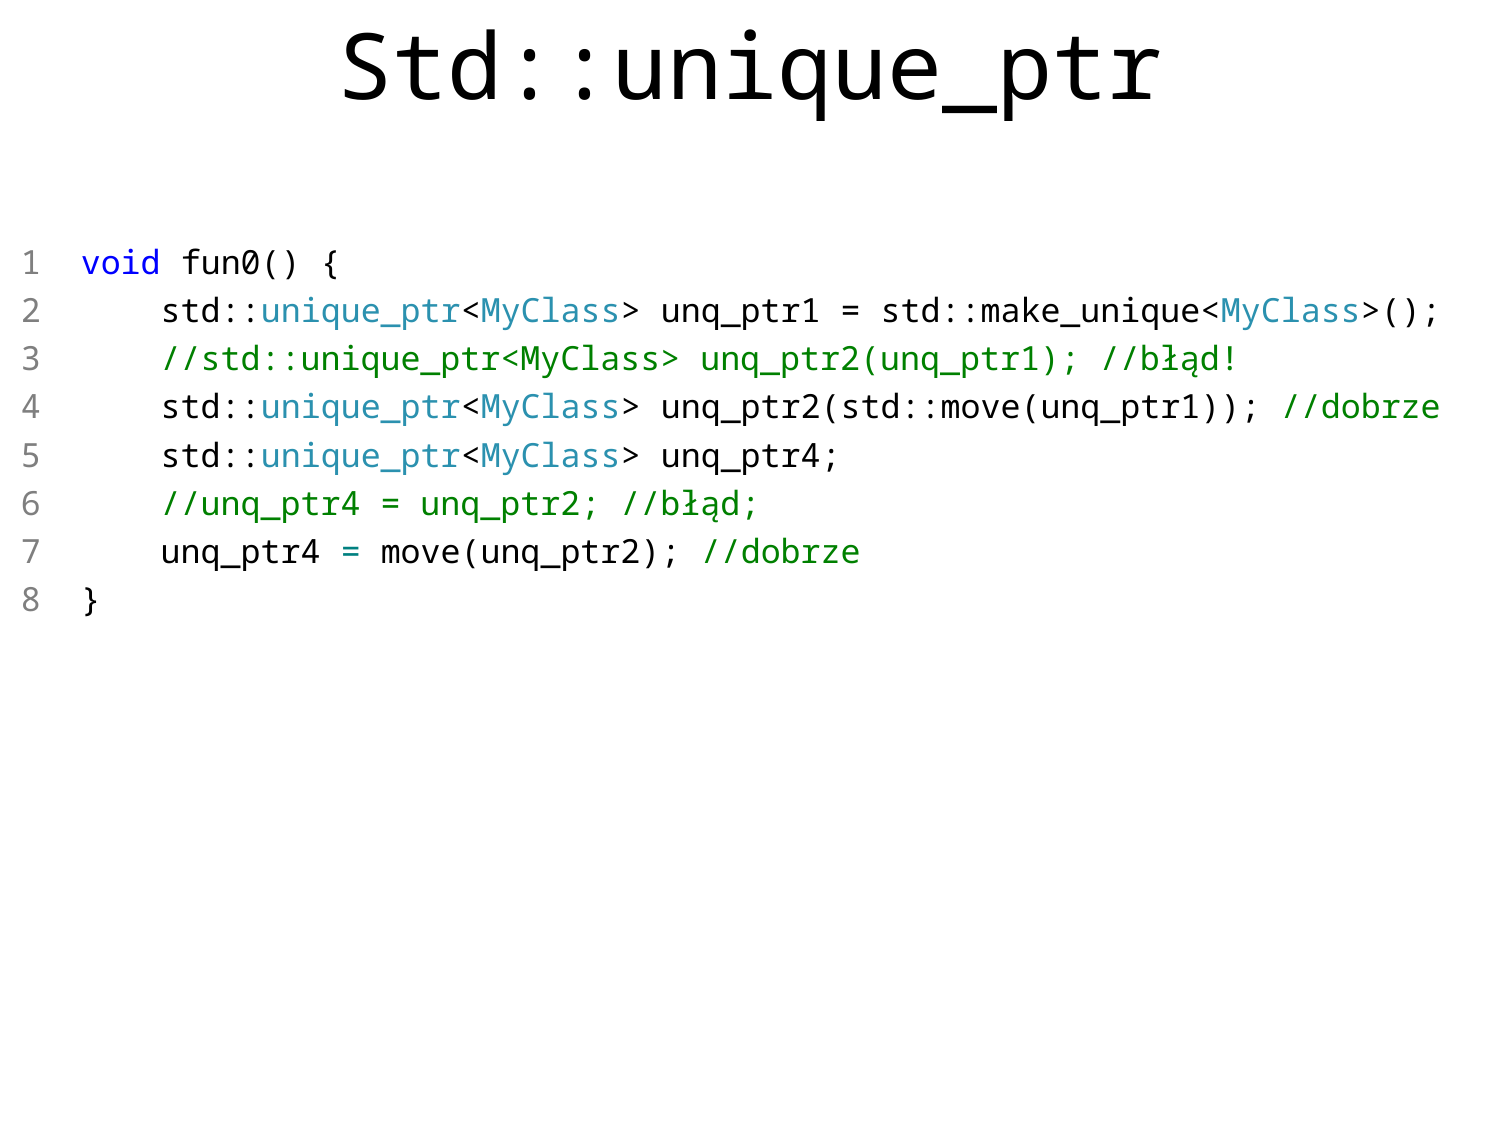

# Std::unique_ptr
1 void fun0() {
2 std::unique_ptr<MyClass> unq_ptr1 = std::make_unique<MyClass>();
3 //std::unique_ptr<MyClass> unq_ptr2(unq_ptr1); //błąd!
4 std::unique_ptr<MyClass> unq_ptr2(std::move(unq_ptr1)); //dobrze
5 std::unique_ptr<MyClass> unq_ptr4;
6 //unq_ptr4 = unq_ptr2; //błąd;
7 unq_ptr4 = move(unq_ptr2); //dobrze
8 }